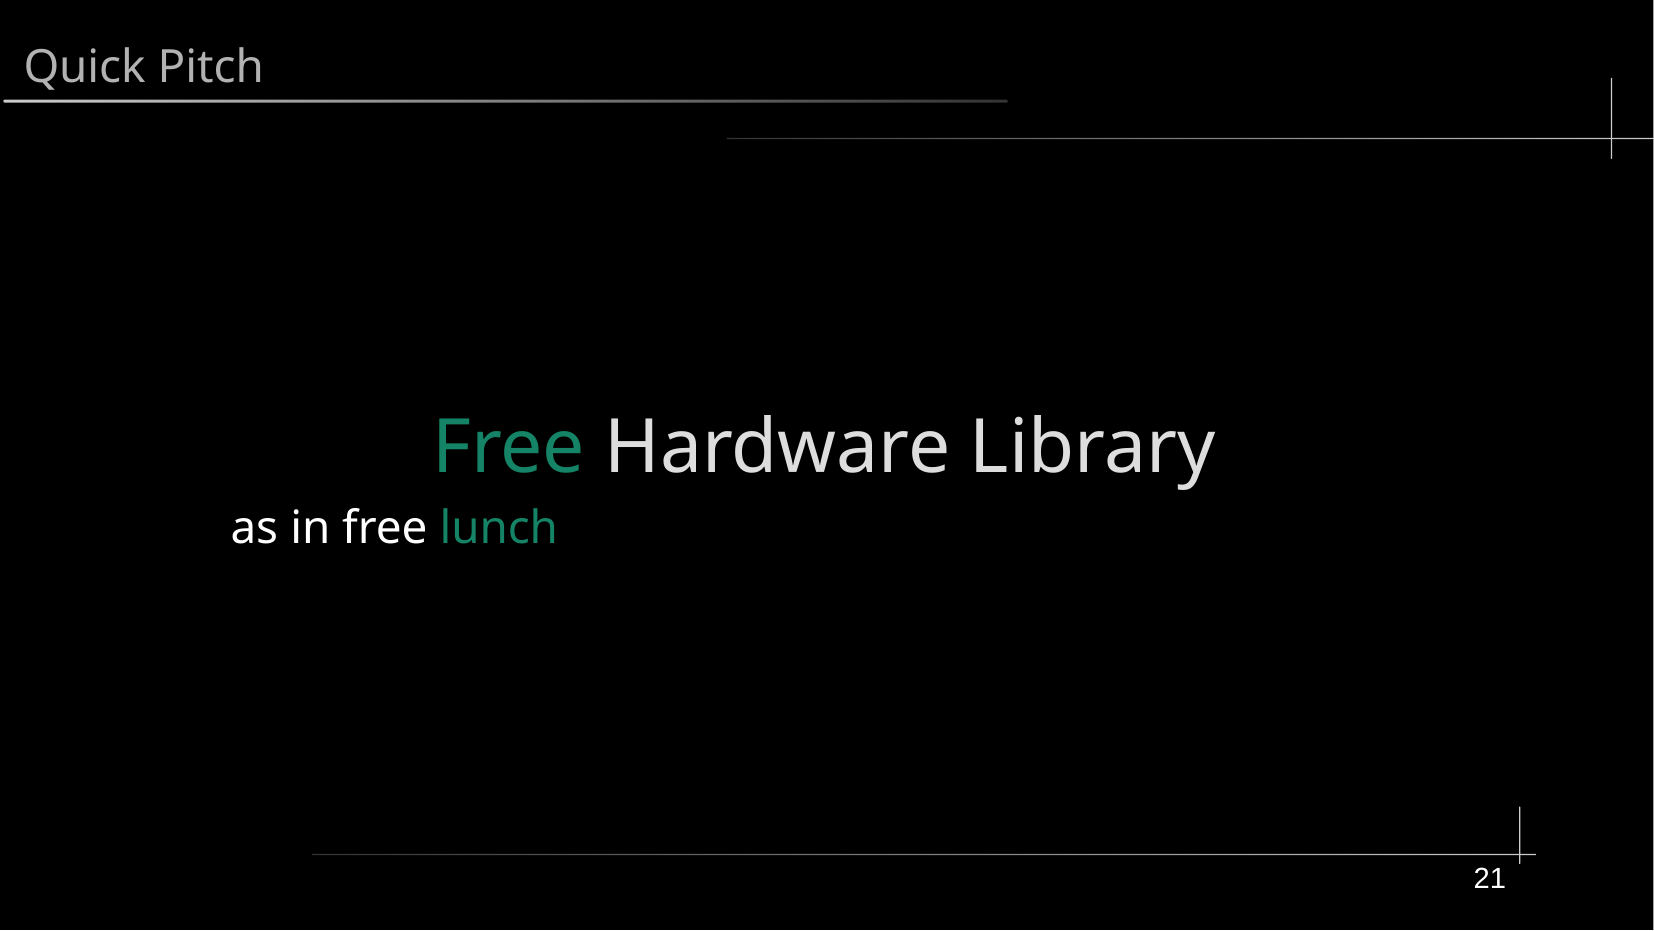

# Quick Pitch
Free Hardware Library
as in free lunch
21